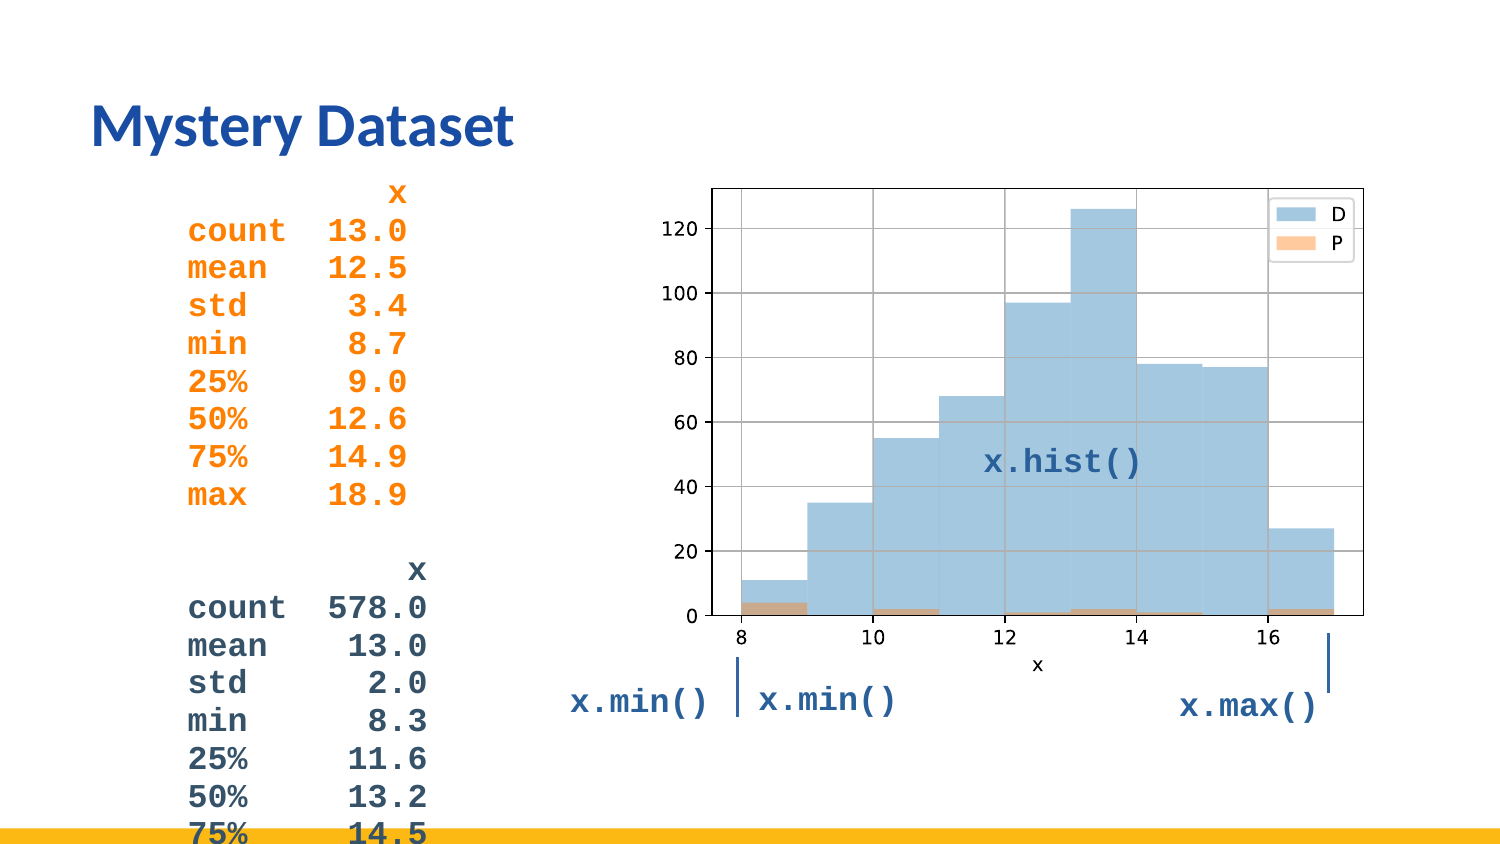

# Mystery Dataset
 x
count 13.0
mean 12.5
std 3.4
min 8.7
25% 9.0
50% 12.6
75% 14.9
max 18.9
 x
count 578.0
mean 13.0
std 2.0
min 8.3
25% 11.6
50% 13.2
75% 14.5
max 17.9
x.hist()
x.min()
x.min()
x.max()